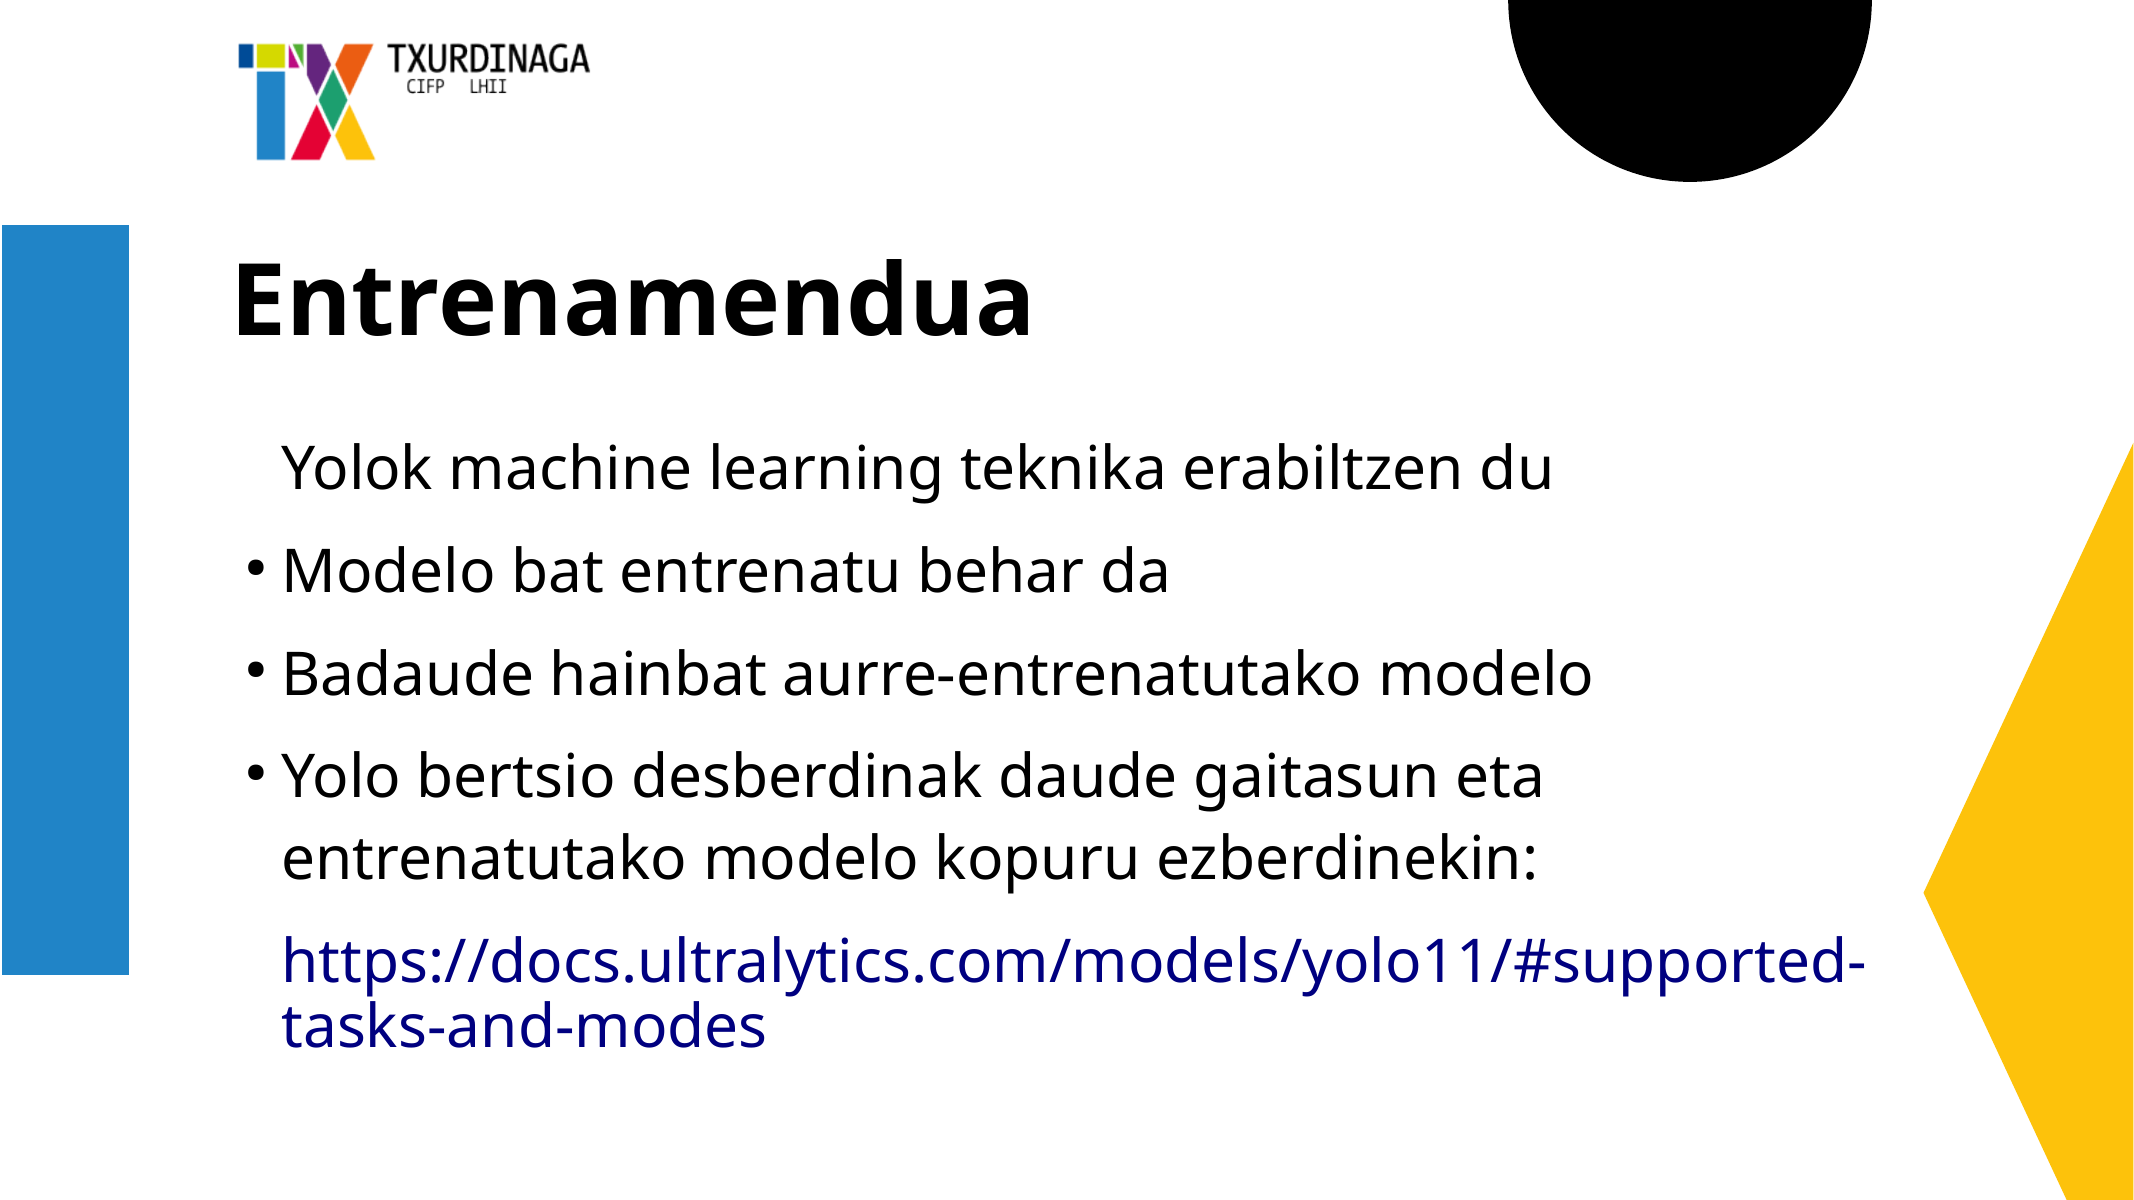

# Entrenamendua
Yolok machine learning teknika erabiltzen du
Modelo bat entrenatu behar da
Badaude hainbat aurre-entrenatutako modelo
Yolo bertsio desberdinak daude gaitasun eta entrenatutako modelo kopuru ezberdinekin:
https://docs.ultralytics.com/models/yolo11/#supported-tasks-and-modes